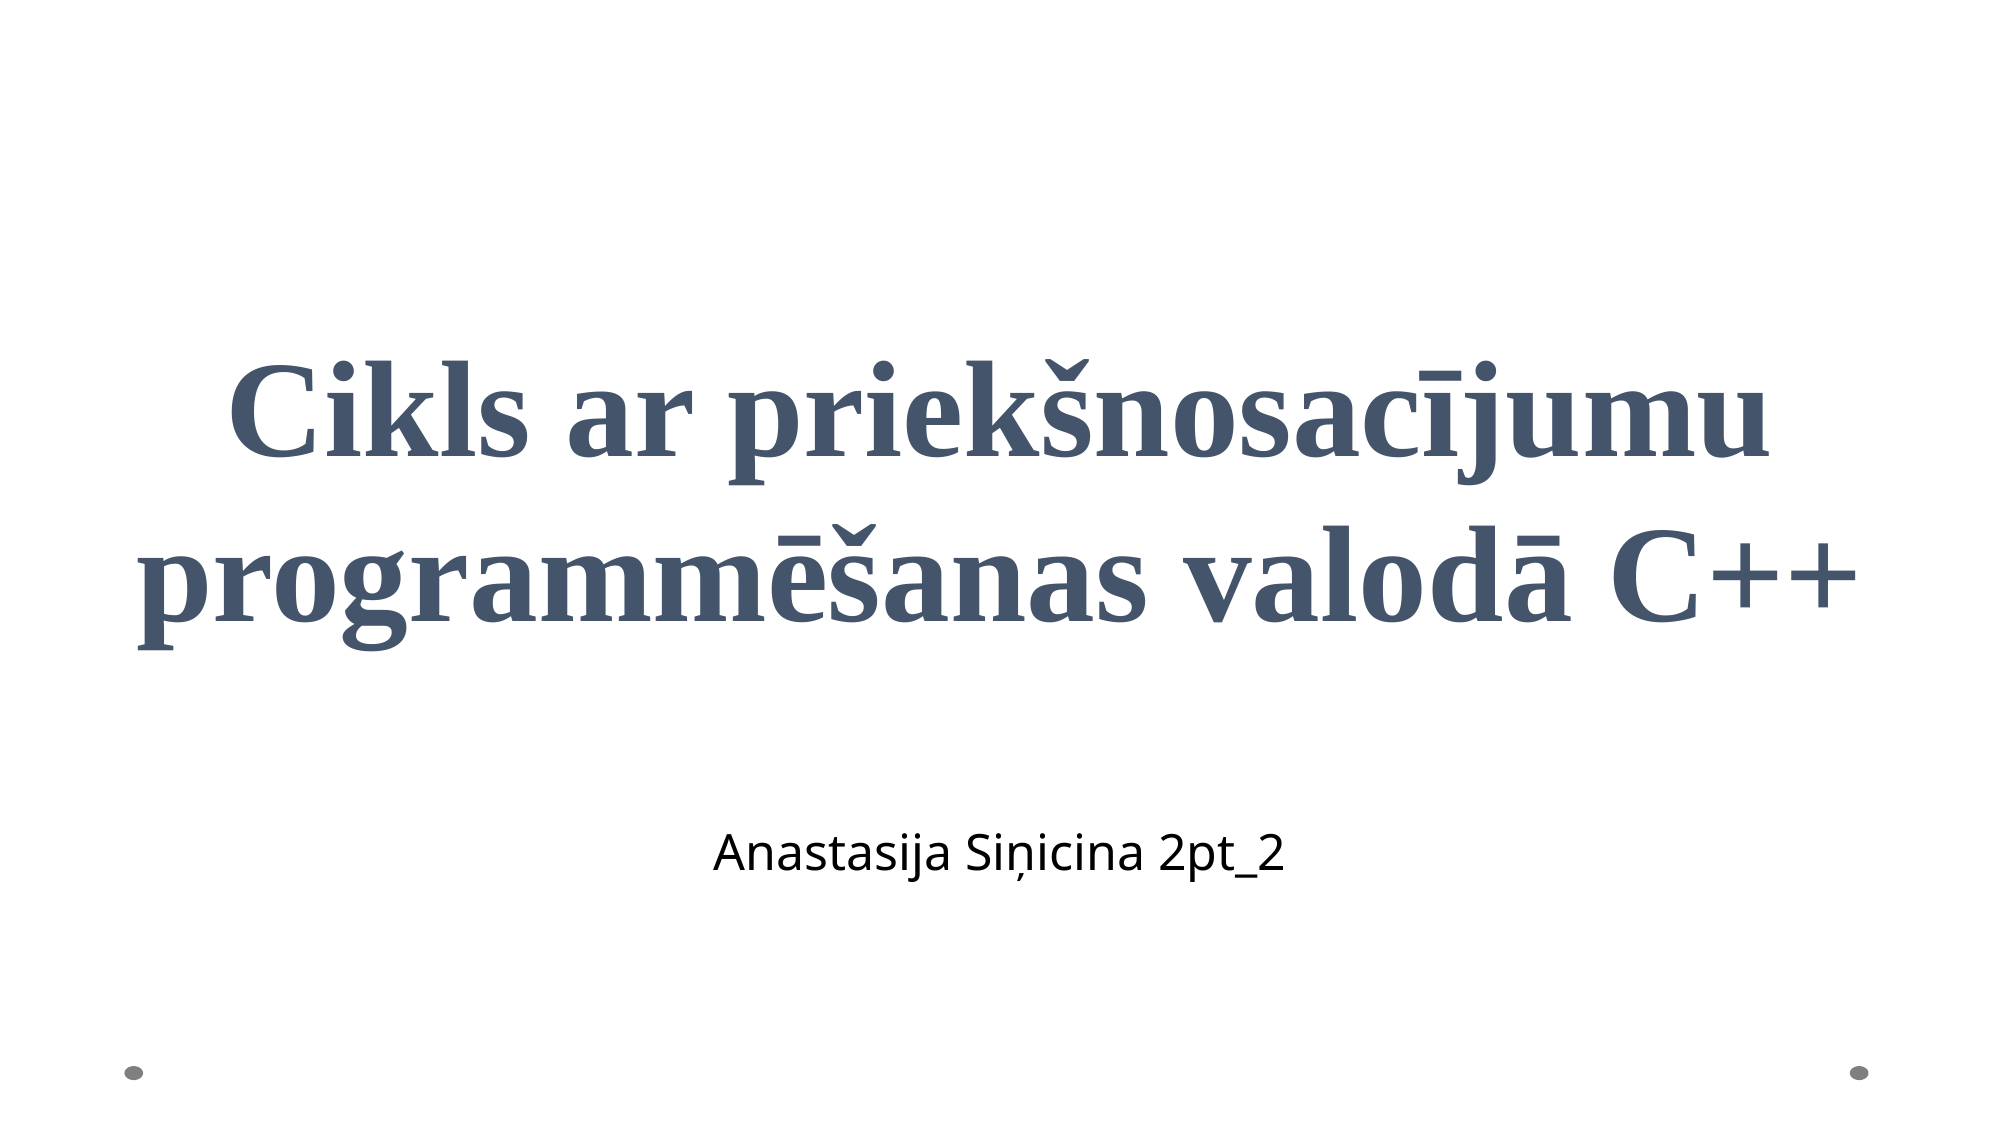

# Cikls ar priekšnosacījumu programmēšanas valodā C++
Anastasija Siņicina 2pt_2